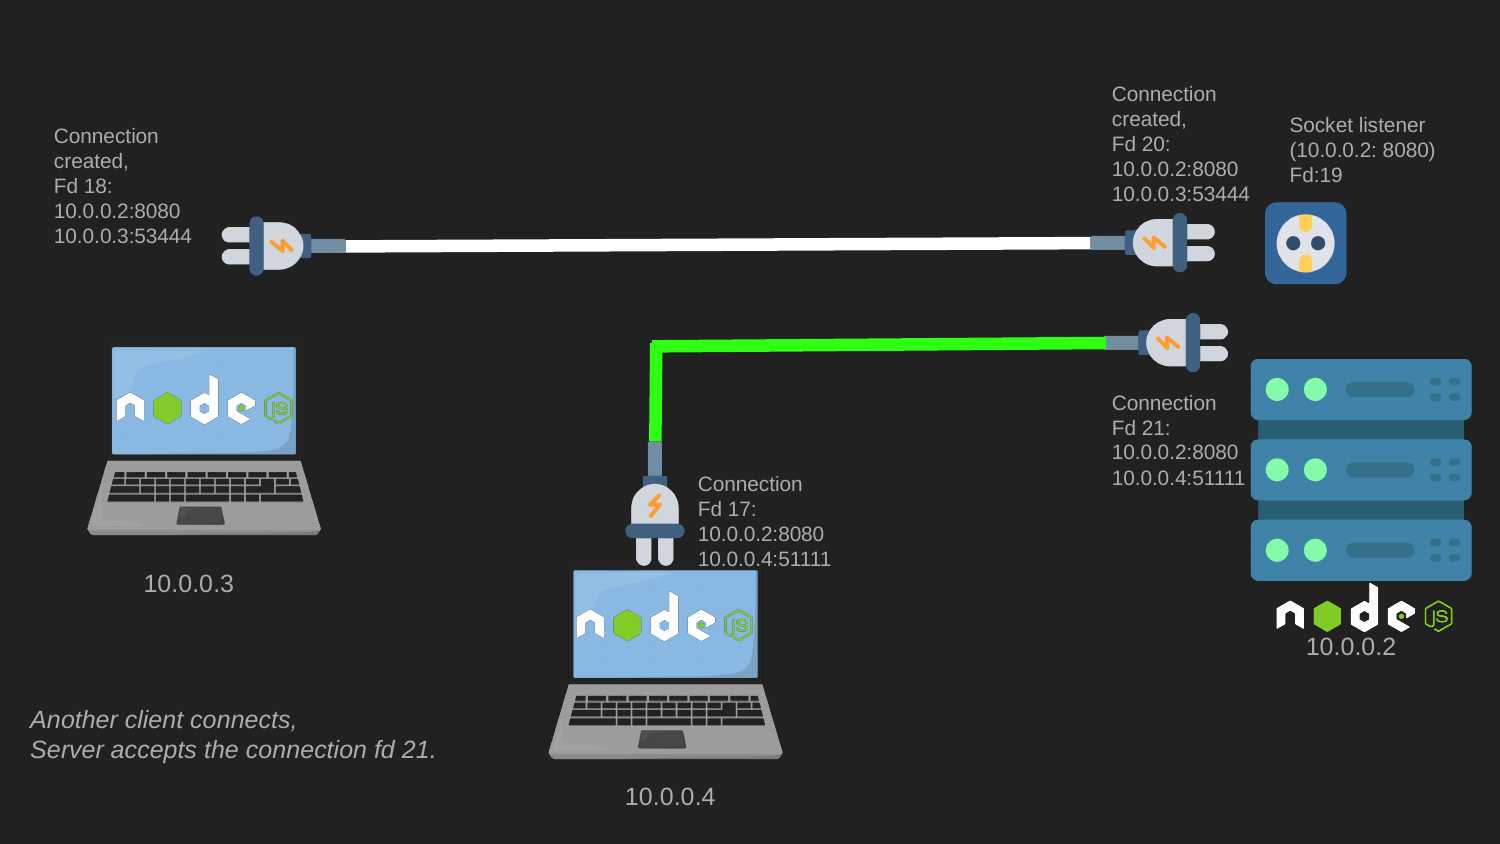

Connection created,
Fd 20:
10.0.0.2:8080
10.0.0.3:53444
Socket listener
(10.0.0.2: 8080)
Fd:19
Connection created,
Fd 18:
10.0.0.2:8080
10.0.0.3:53444
Connection
Fd 21:
10.0.0.2:8080
10.0.0.4:51111
Connection
Fd 17:
10.0.0.2:8080
10.0.0.4:51111
10.0.0.3
10.0.0.2
Another client connects,
Server accepts the connection fd 21.
10.0.0.4